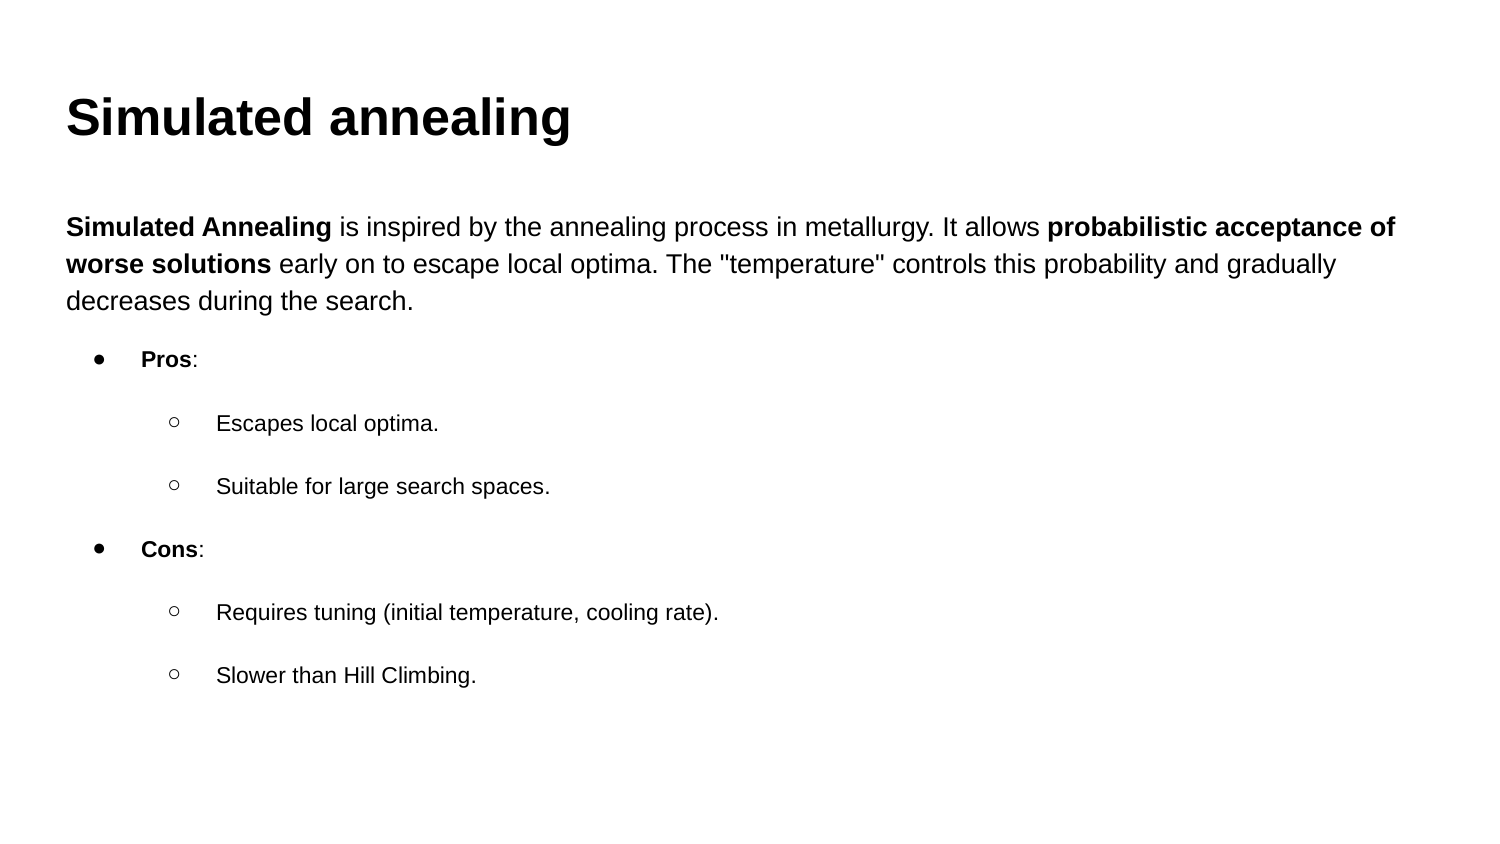

# Simulated annealing
Simulated Annealing is inspired by the annealing process in metallurgy. It allows probabilistic acceptance of worse solutions early on to escape local optima. The "temperature" controls this probability and gradually decreases during the search.
Pros:
Escapes local optima.
Suitable for large search spaces.
Cons:
Requires tuning (initial temperature, cooling rate).
Slower than Hill Climbing.